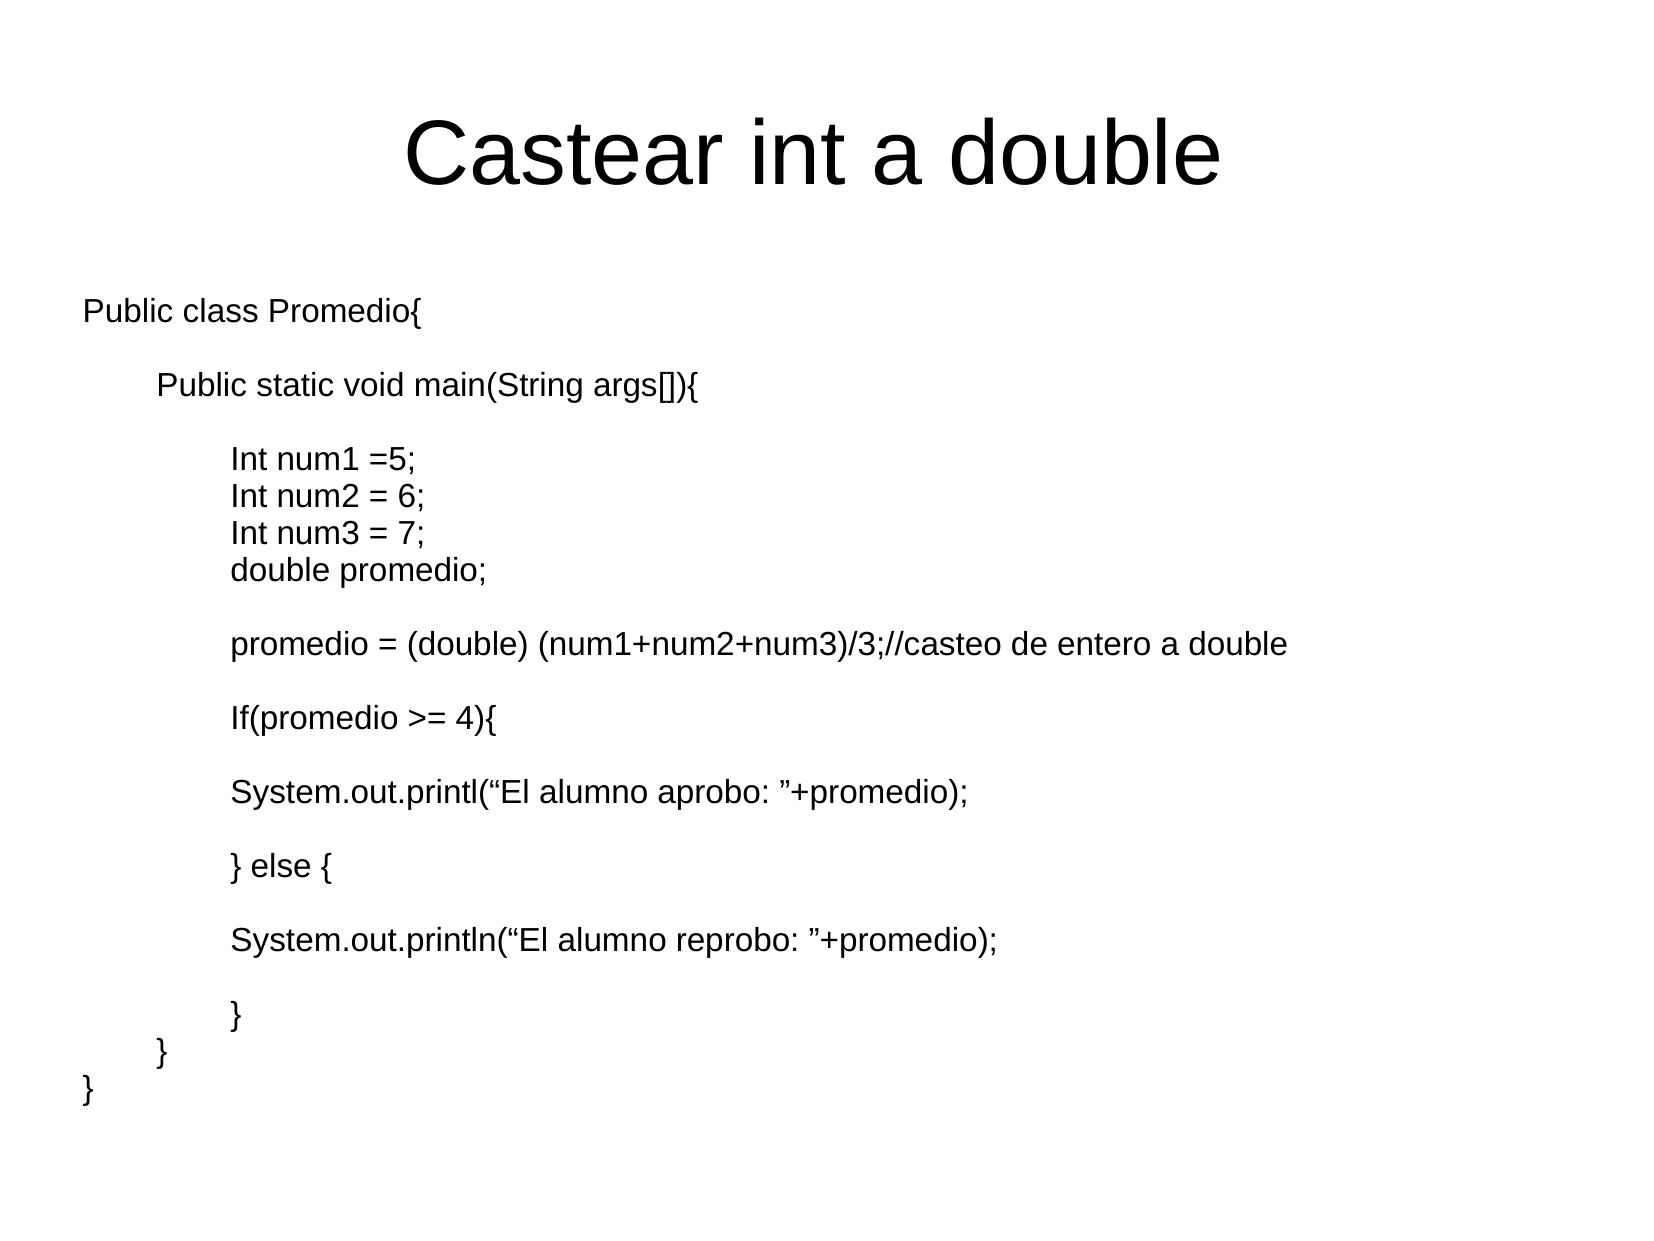

# Castear int a double
Public class Promedio{
	Public static void main(String args[]){
		Int num1 =5;
		Int num2 = 6;
		Int num3 = 7;
		double promedio;
		promedio = (double) (num1+num2+num3)/3;//casteo de entero a double
		If(promedio >= 4){
		System.out.printl(“El alumno aprobo: ”+promedio);
		} else {
		System.out.println(“El alumno reprobo: ”+promedio);
		}
	}
}